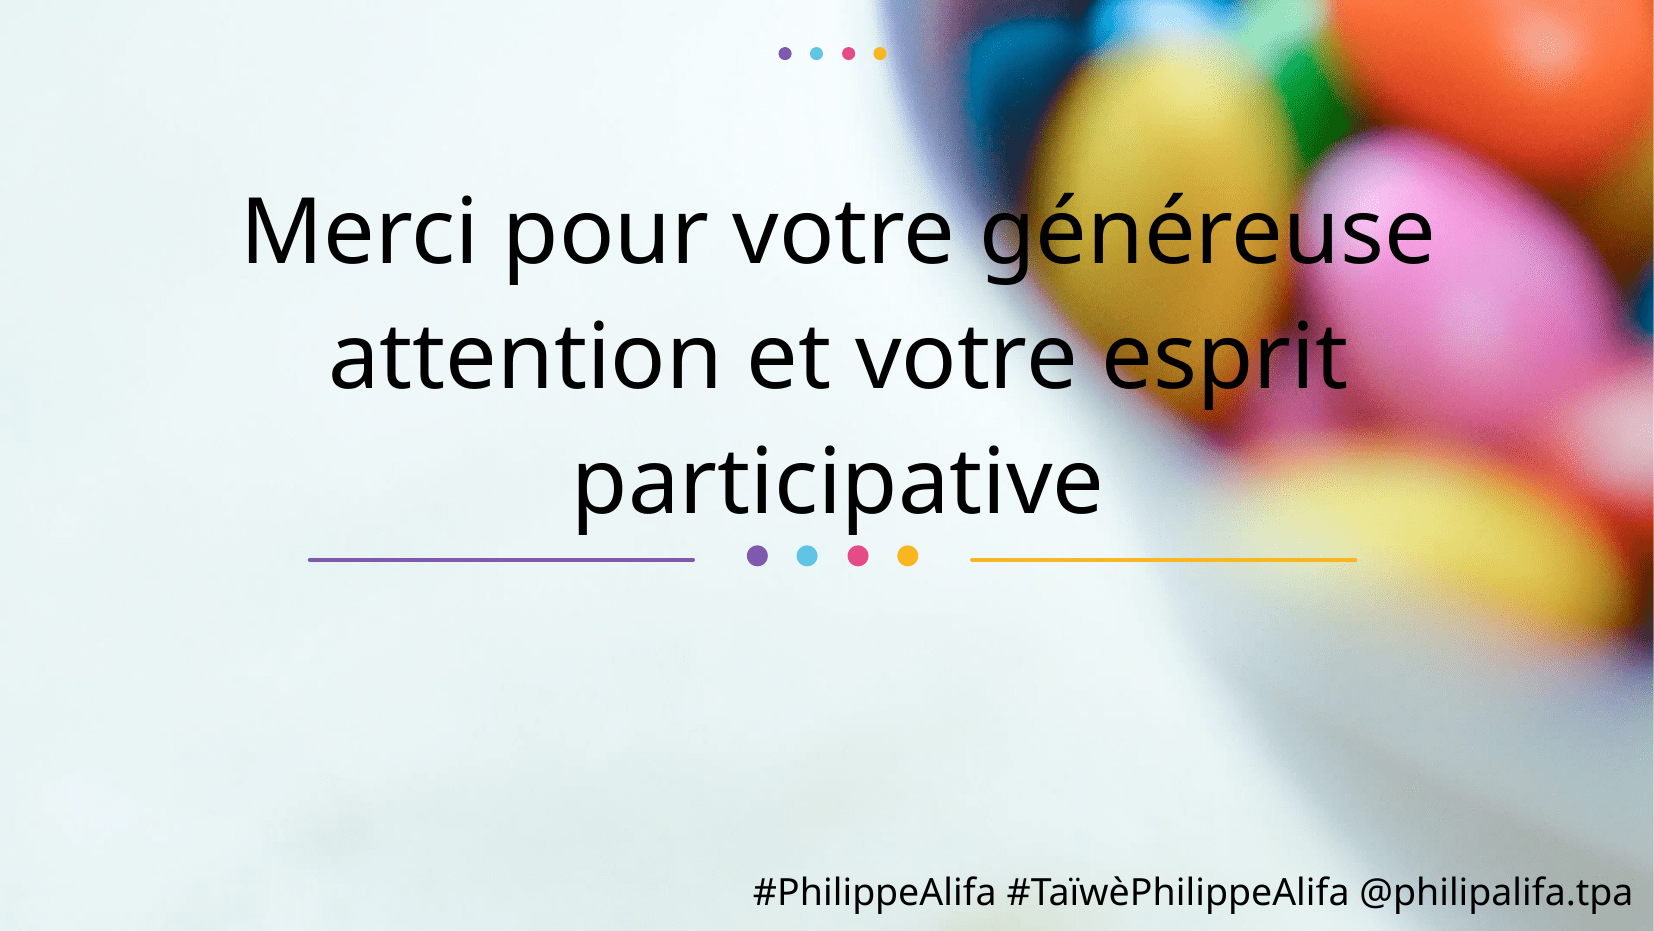

# Merci pour votre généreuse attention et votre esprit participative
#PhilippeAlifa #TaïwèPhilippeAlifa @philipalifa.tpa